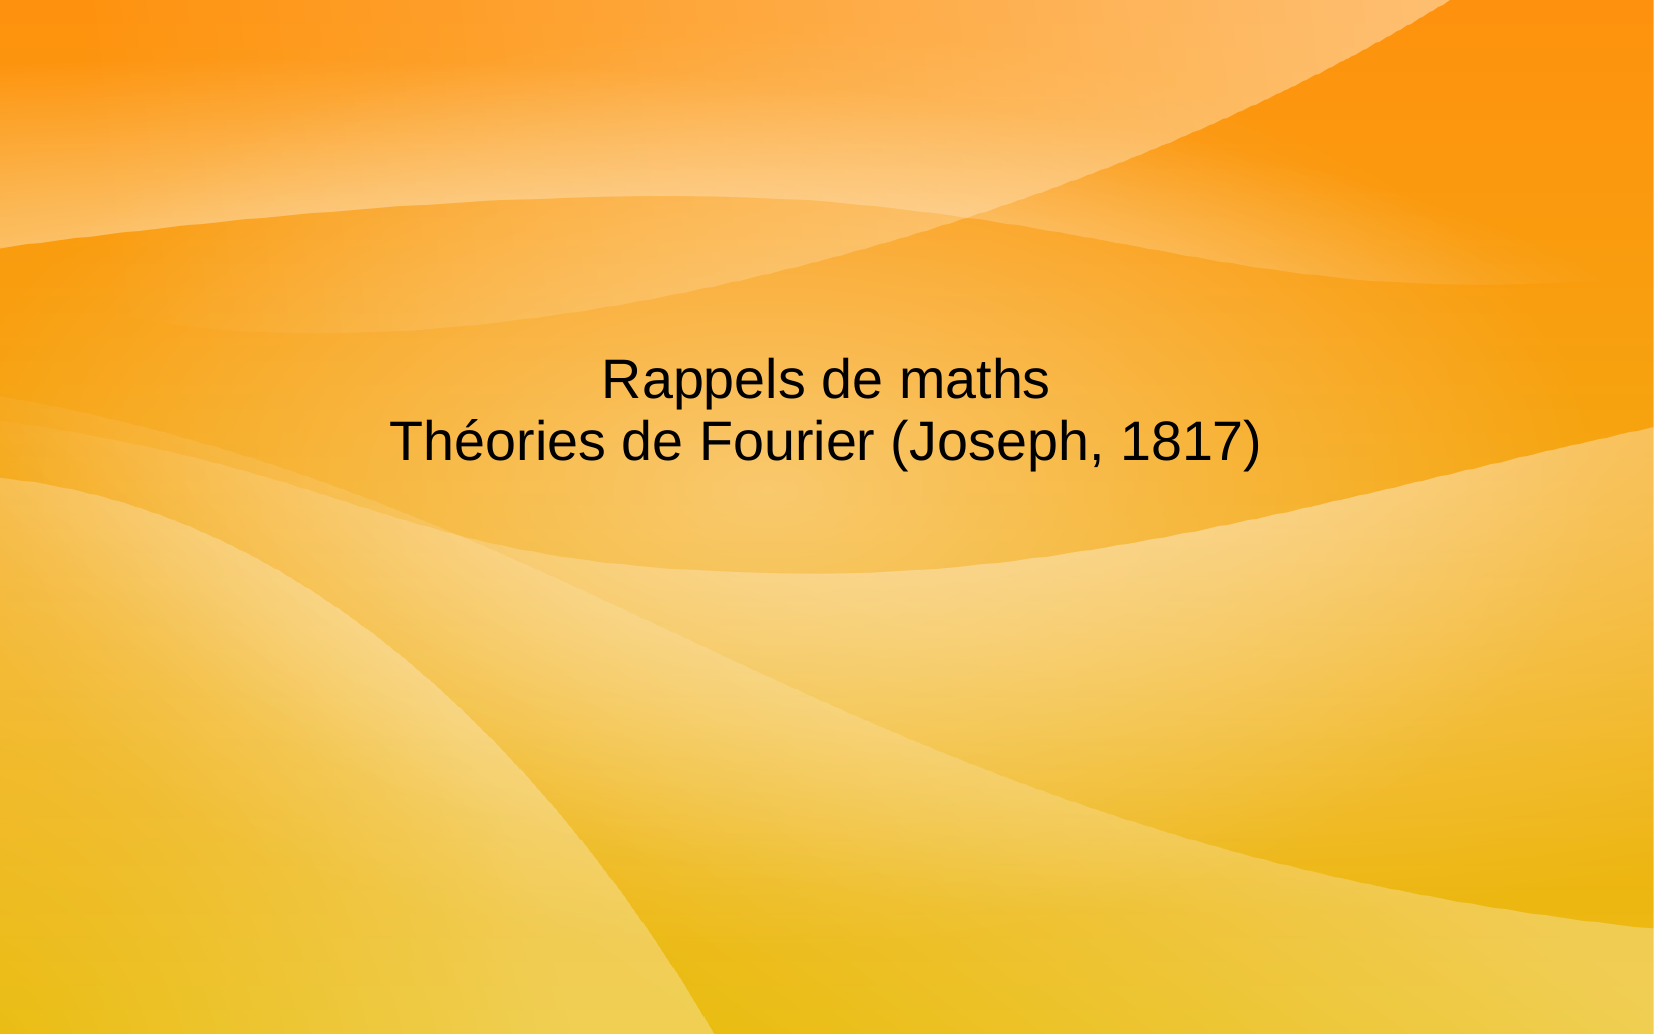

# Rappels de maths
Théories de Fourier (Joseph, 1817)